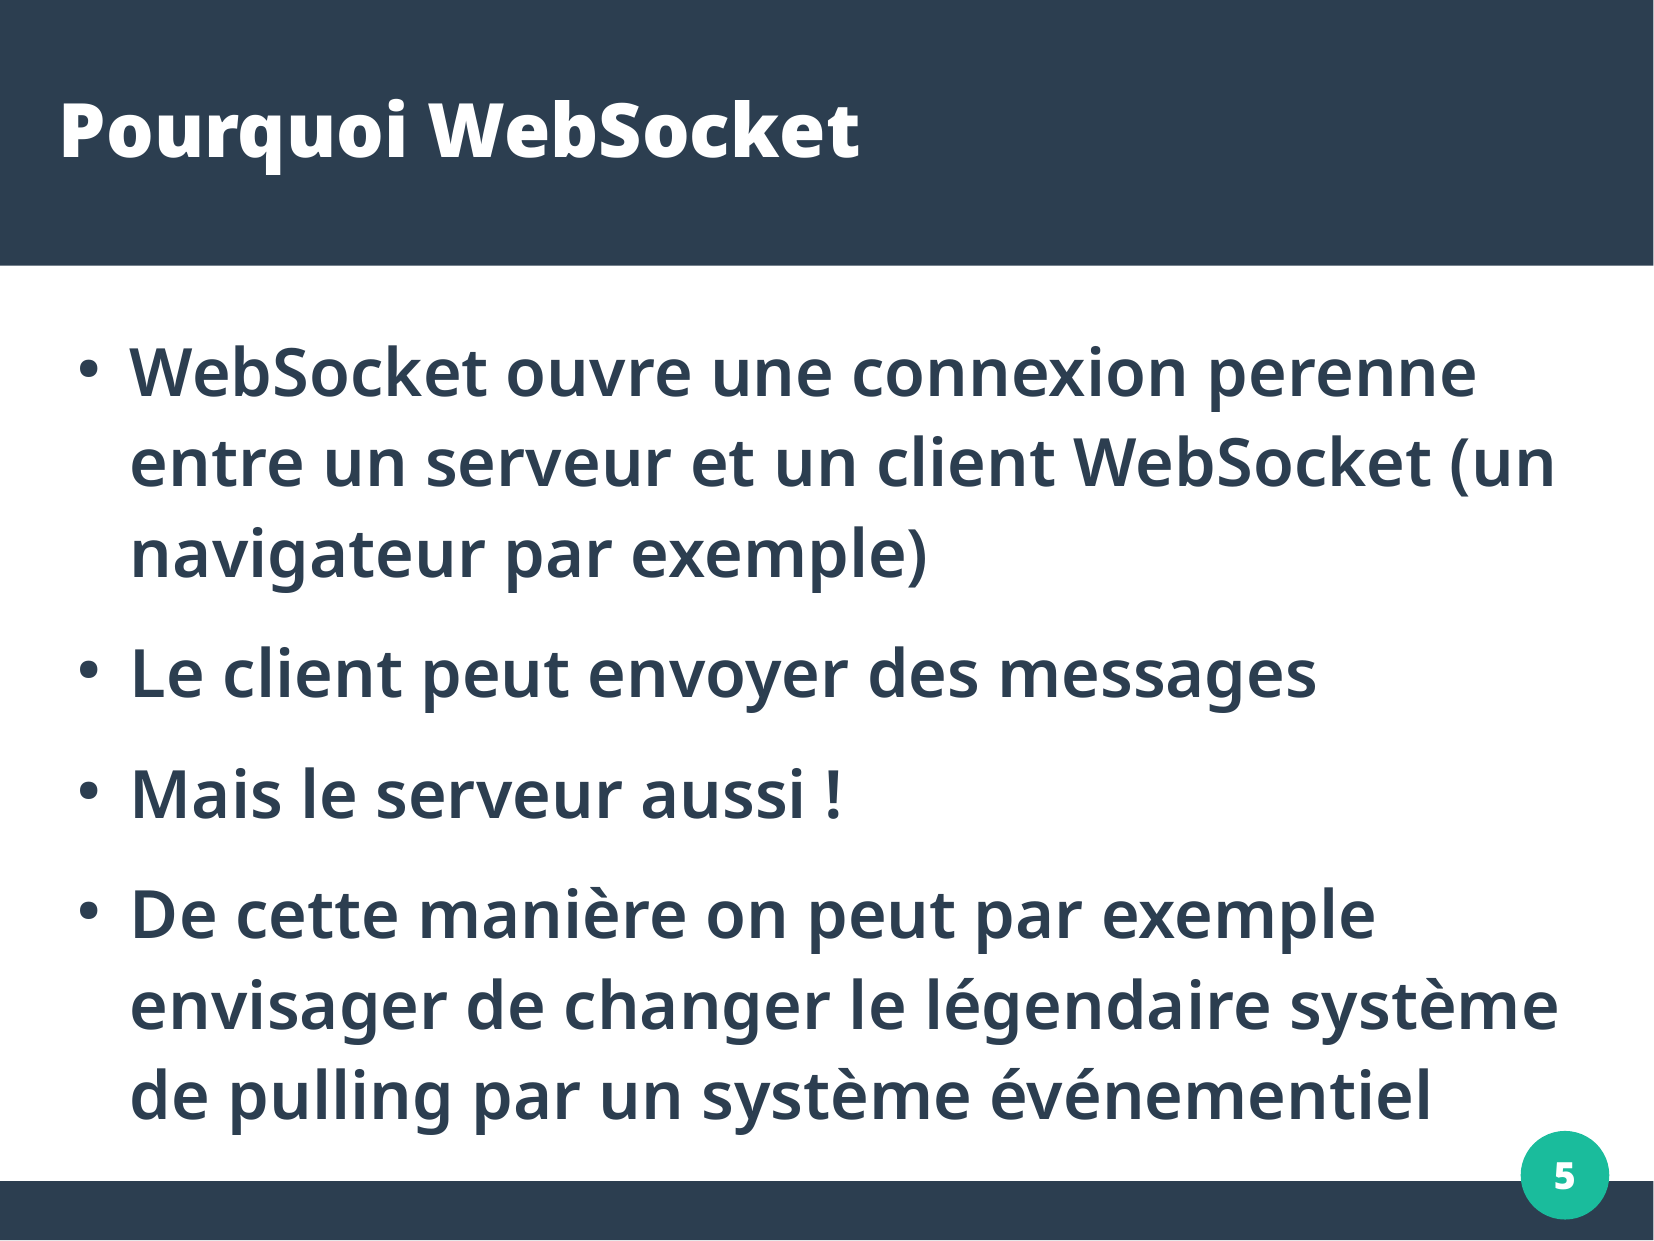

# Pourquoi WebSocket
WebSocket ouvre une connexion perenne entre un serveur et un client WebSocket (un navigateur par exemple)
Le client peut envoyer des messages
Mais le serveur aussi !
De cette manière on peut par exemple envisager de changer le légendaire système de pulling par un système événementiel
5